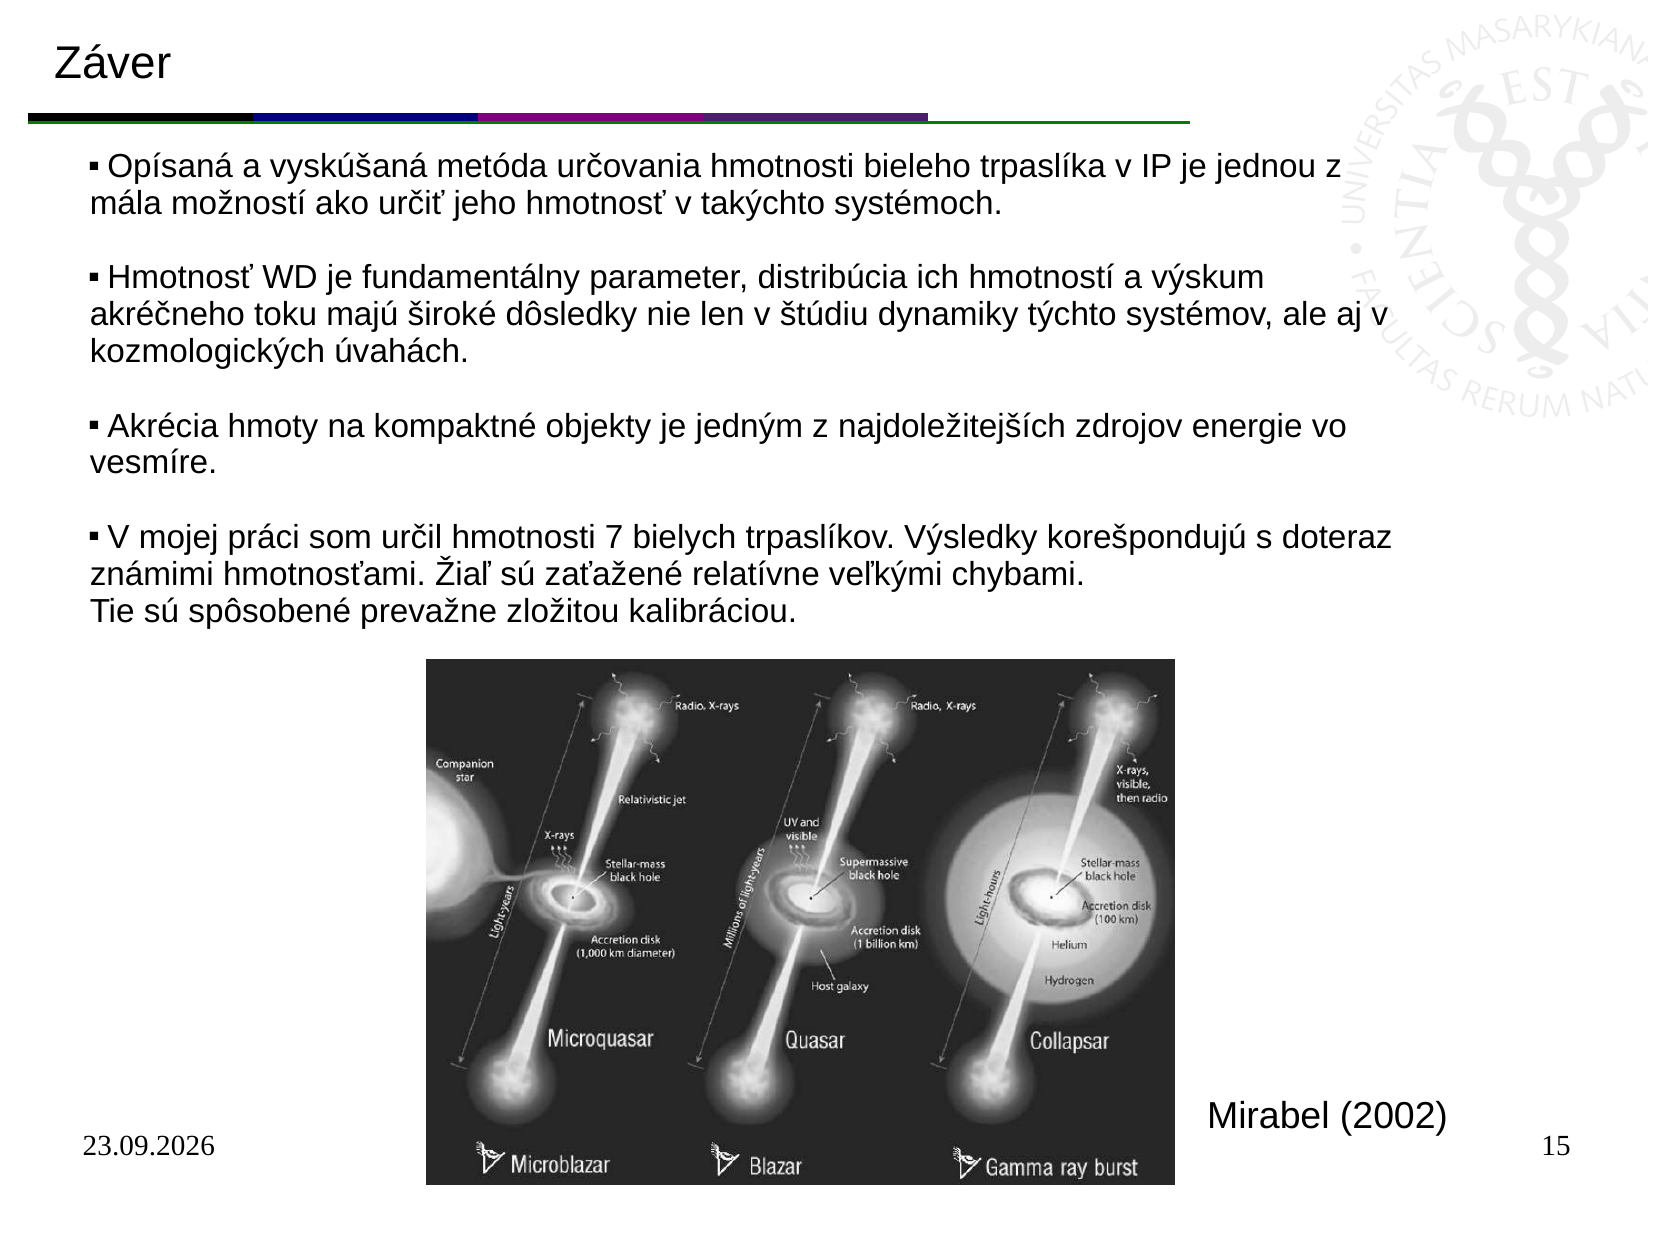

Záver
 Opísaná a vyskúšaná metóda určovania hmotnosti bieleho trpaslíka v IP je jednou z mála možností ako určiť jeho hmotnosť v takýchto systémoch.
 Hmotnosť WD je fundamentálny parameter, distribúcia ich hmotností a výskum akréčneho toku majú široké dôsledky nie len v štúdiu dynamiky týchto systémov, ale aj v kozmologických úvahách.
 Akrécia hmoty na kompaktné objekty je jedným z najdoležitejších zdrojov energie vo vesmíre.
 V mojej práci som určil hmotnosti 7 bielych trpaslíkov. Výsledky korešpondujú s doteraz známimi hmotnosťami. Žiaľ sú zaťažené relatívne veľkými chybami.
Tie sú spôsobené prevažne zložitou kalibráciou.
Mirabel (2002)
Obhajoba diplomovej práce
15